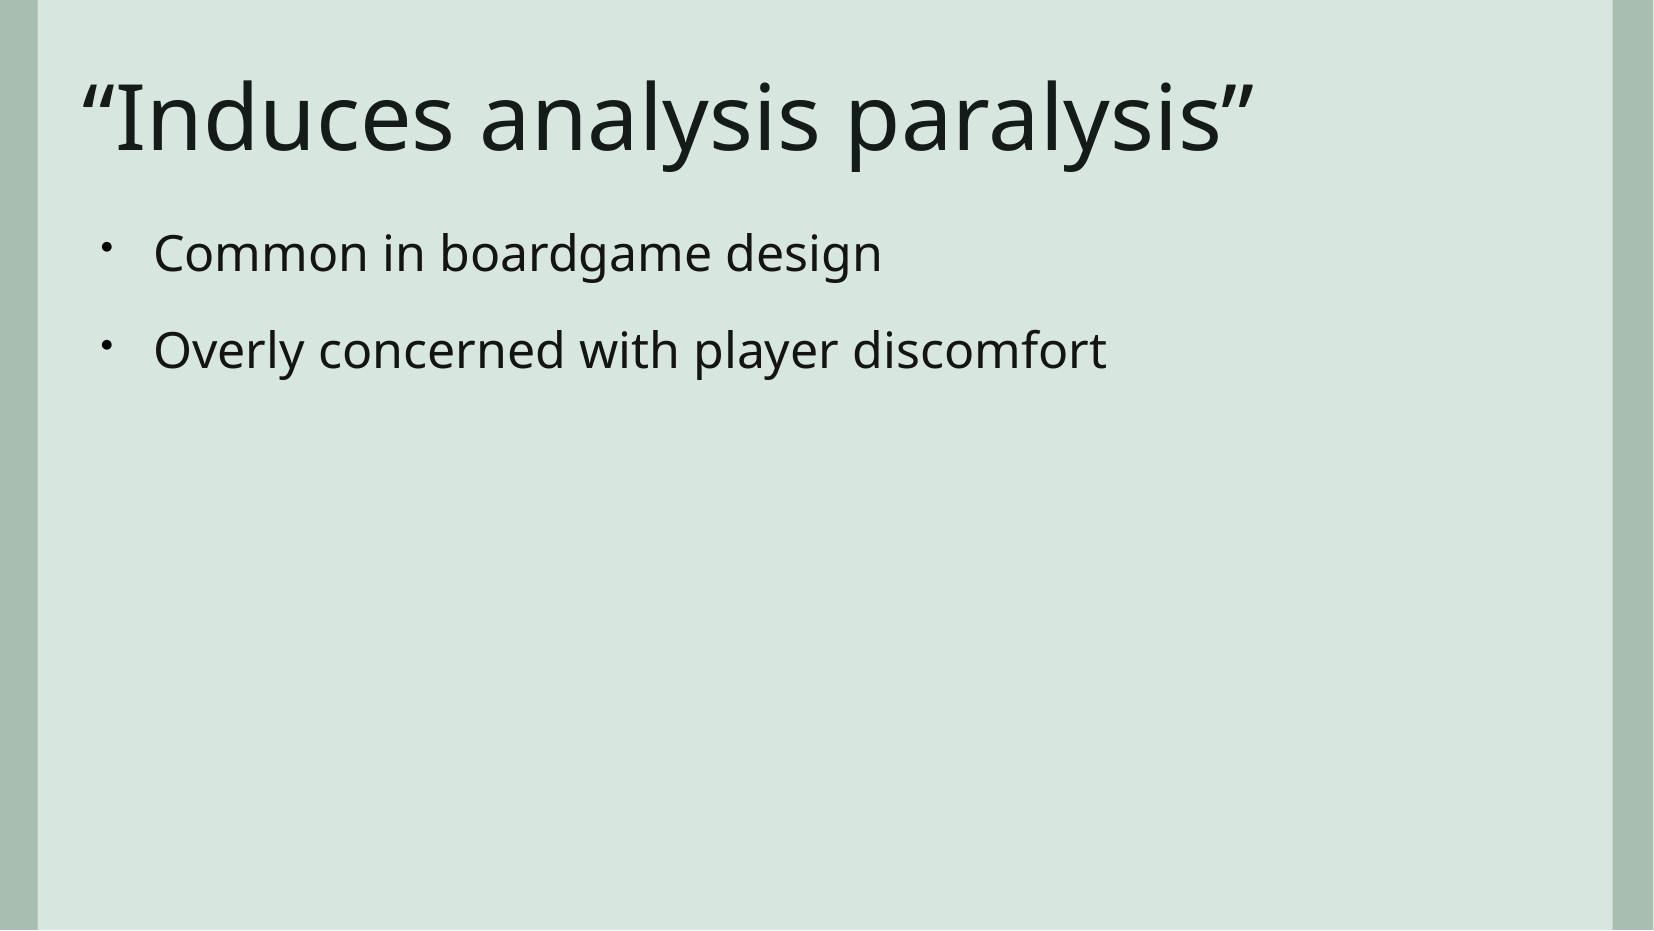

# “Induces analysis paralysis”
Common in boardgame design
Overly concerned with player discomfort